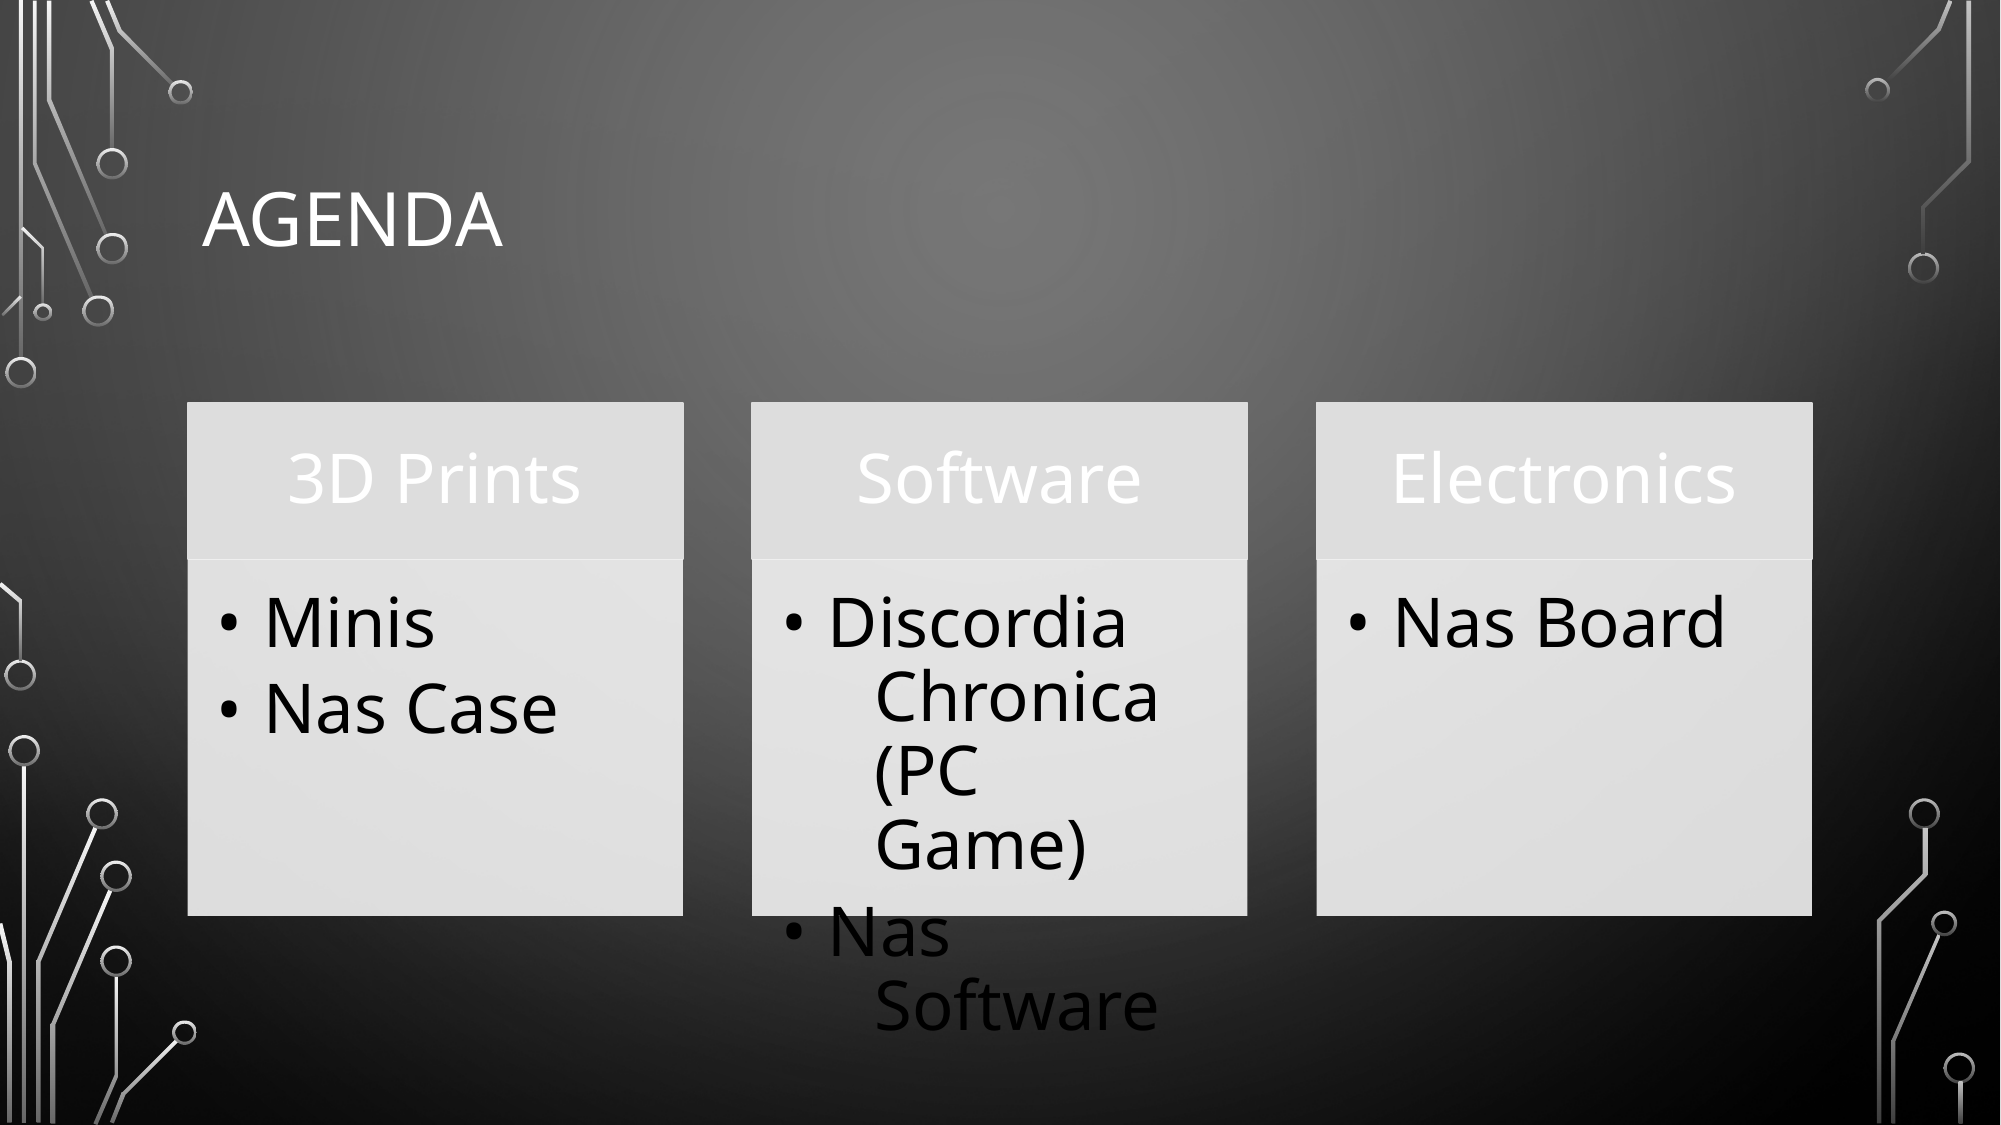

# AGENDA
3D Prints
Software
Electronics
Minis
Nas Case
Discordia Chronica (PC Game)
Nas Software
Nas Board